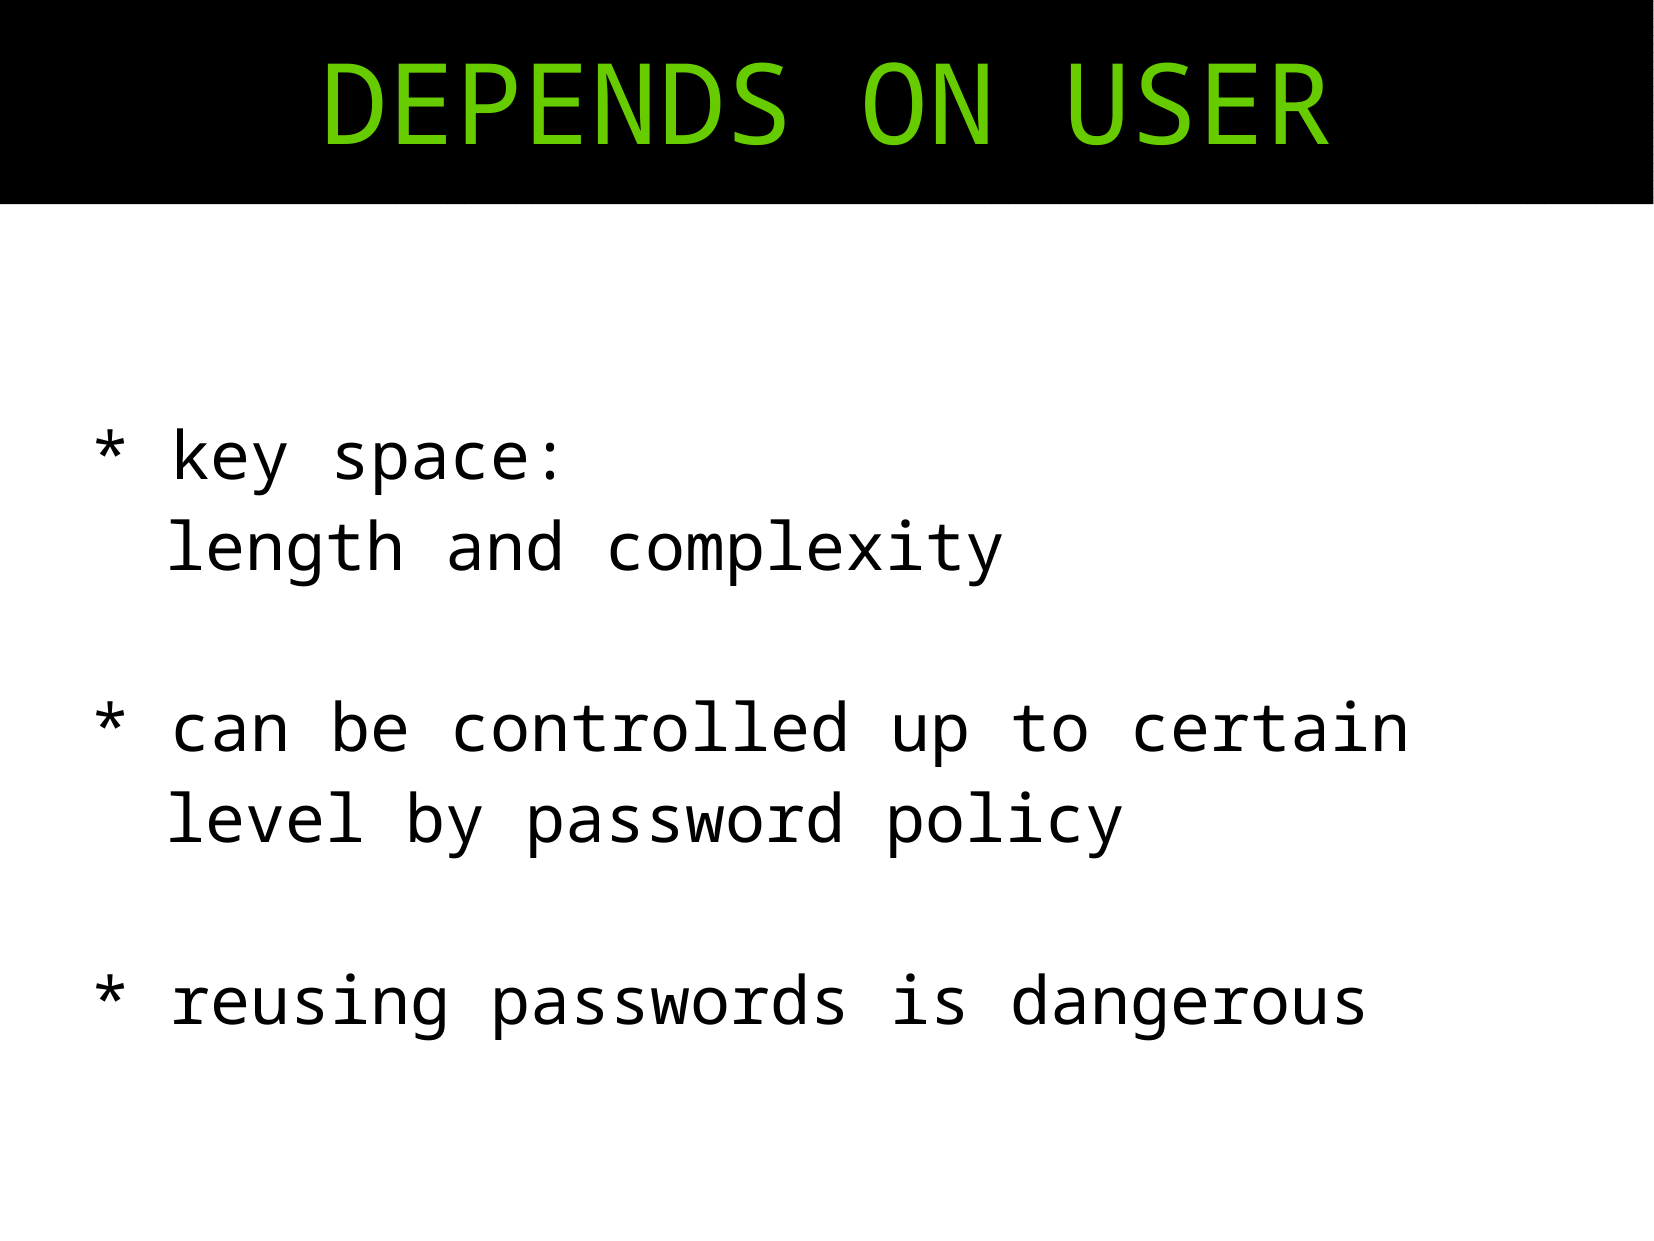

# DEPENDS ON USER
* key space:
	length and complexity
* can be controlled up to certain
	level by password policy
* reusing passwords is dangerous